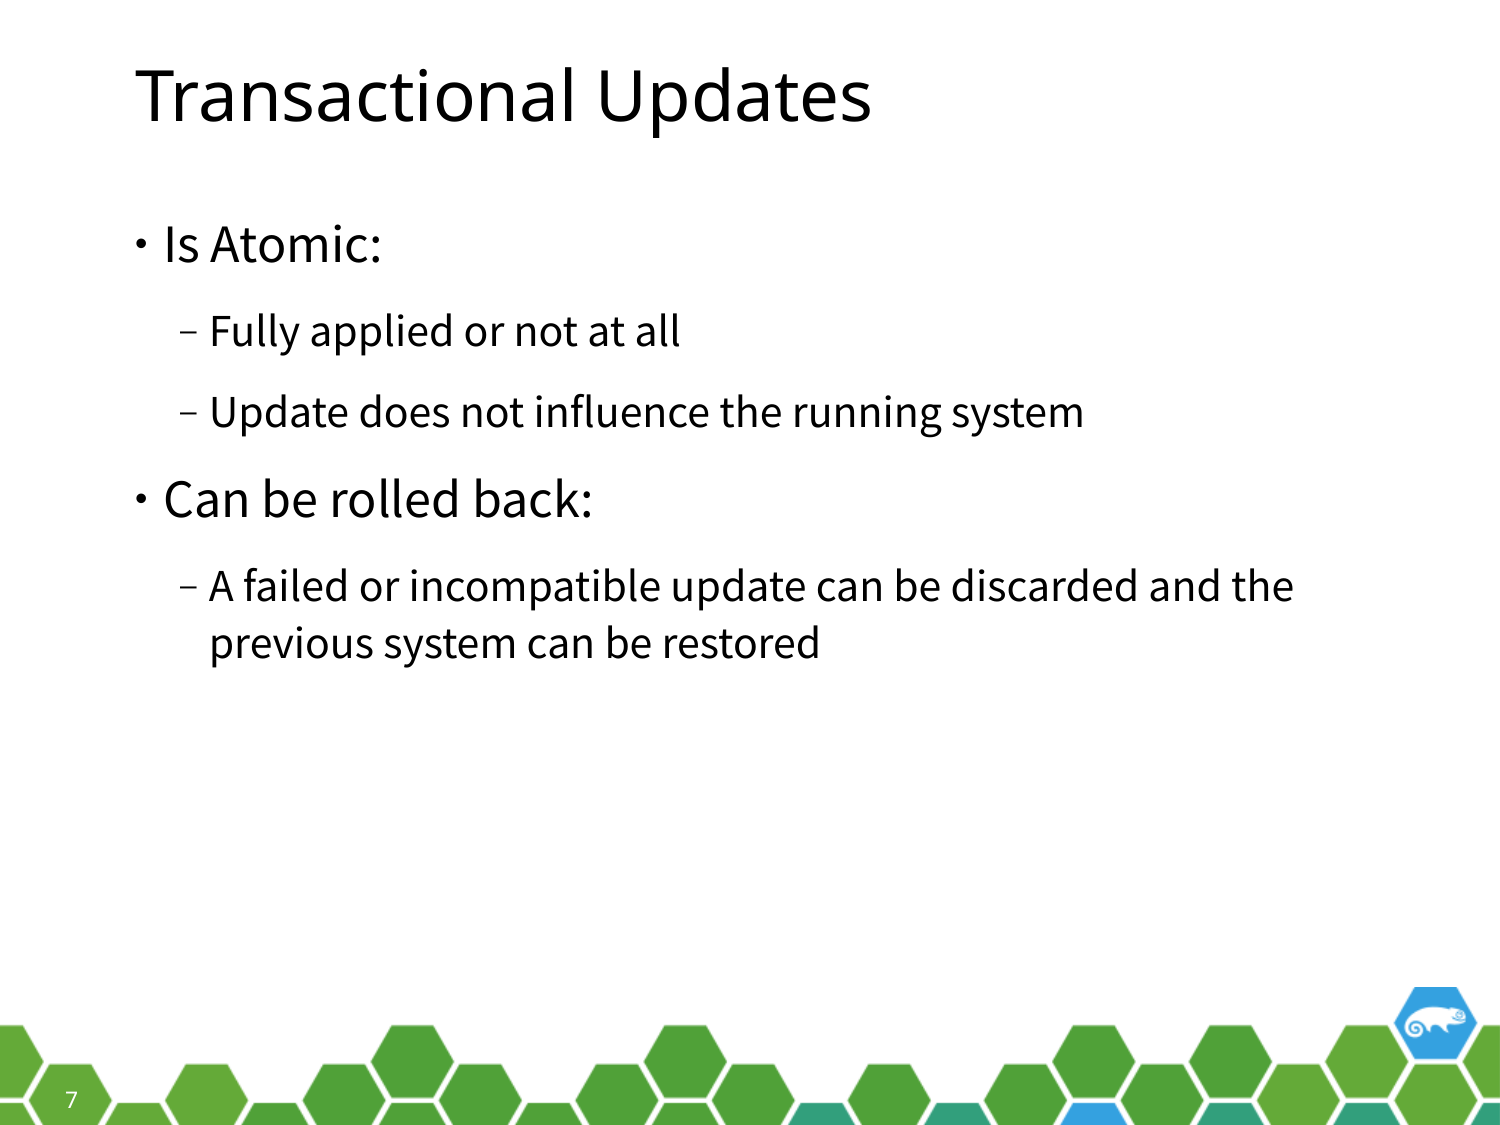

# Transactional Updates
Is Atomic:
Fully applied or not at all
Update does not influence the running system
Can be rolled back:
A failed or incompatible update can be discarded and the previous system can be restored